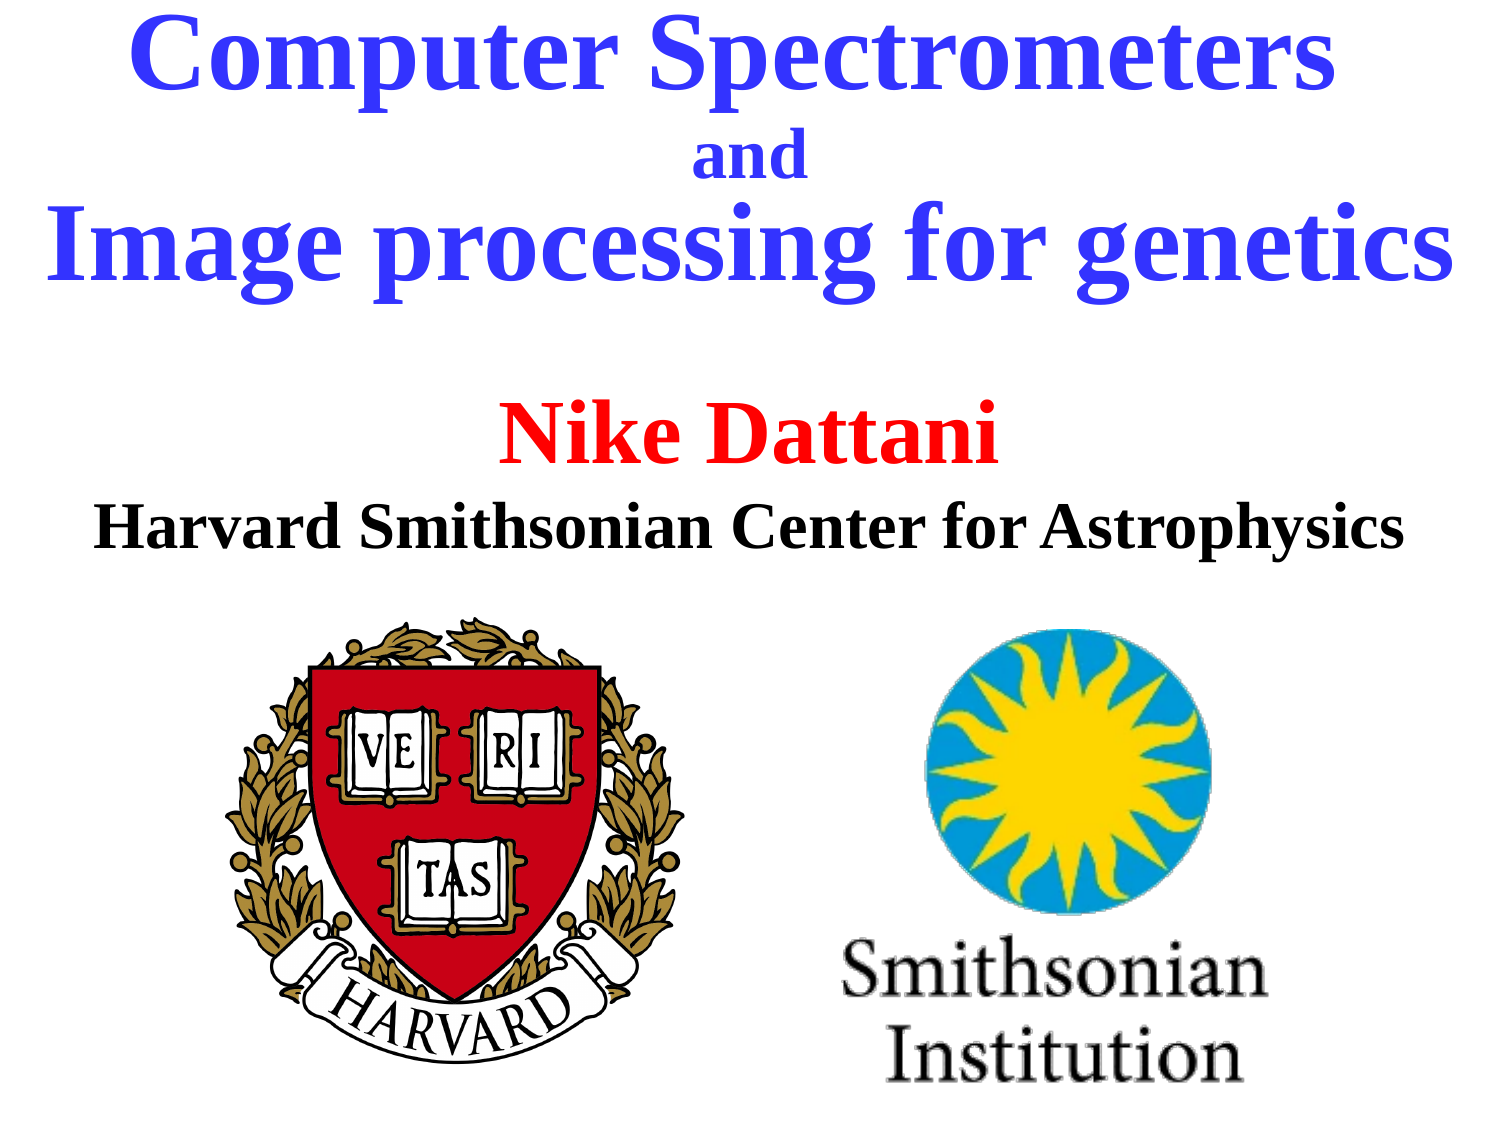

Computer Spectrometers
#
and
Image processing for genetics
Nike Dattani
Harvard Smithsonian Center for Astrophysics